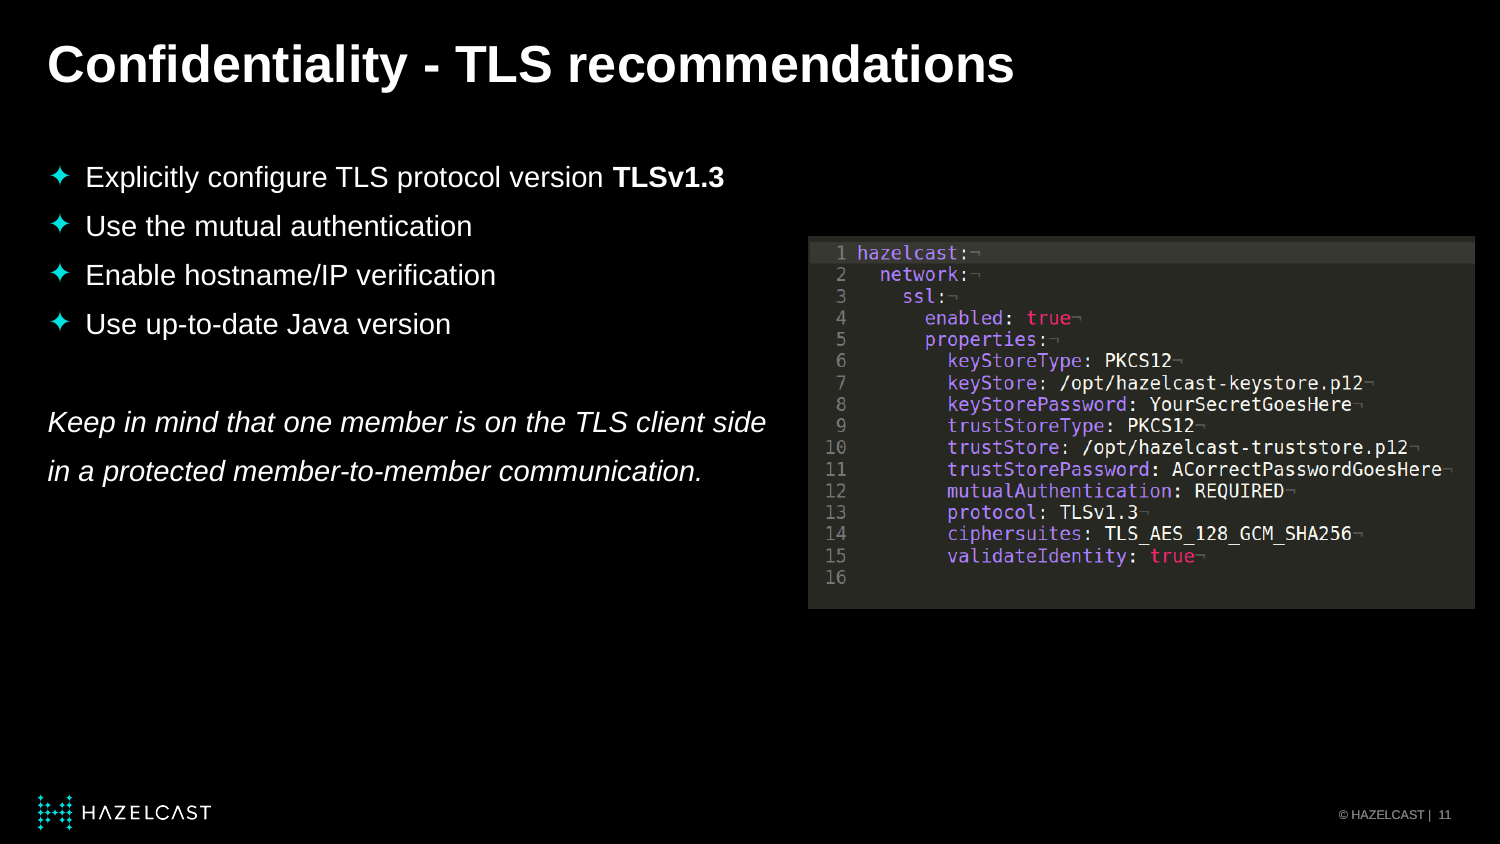

# Confidentiality - TLS recommendations
Explicitly configure TLS protocol version TLSv1.3
Use the mutual authentication
Enable hostname/IP verification
Use up-to-date Java version
Keep in mind that one member is on the TLS client side in a protected member-to-member communication.